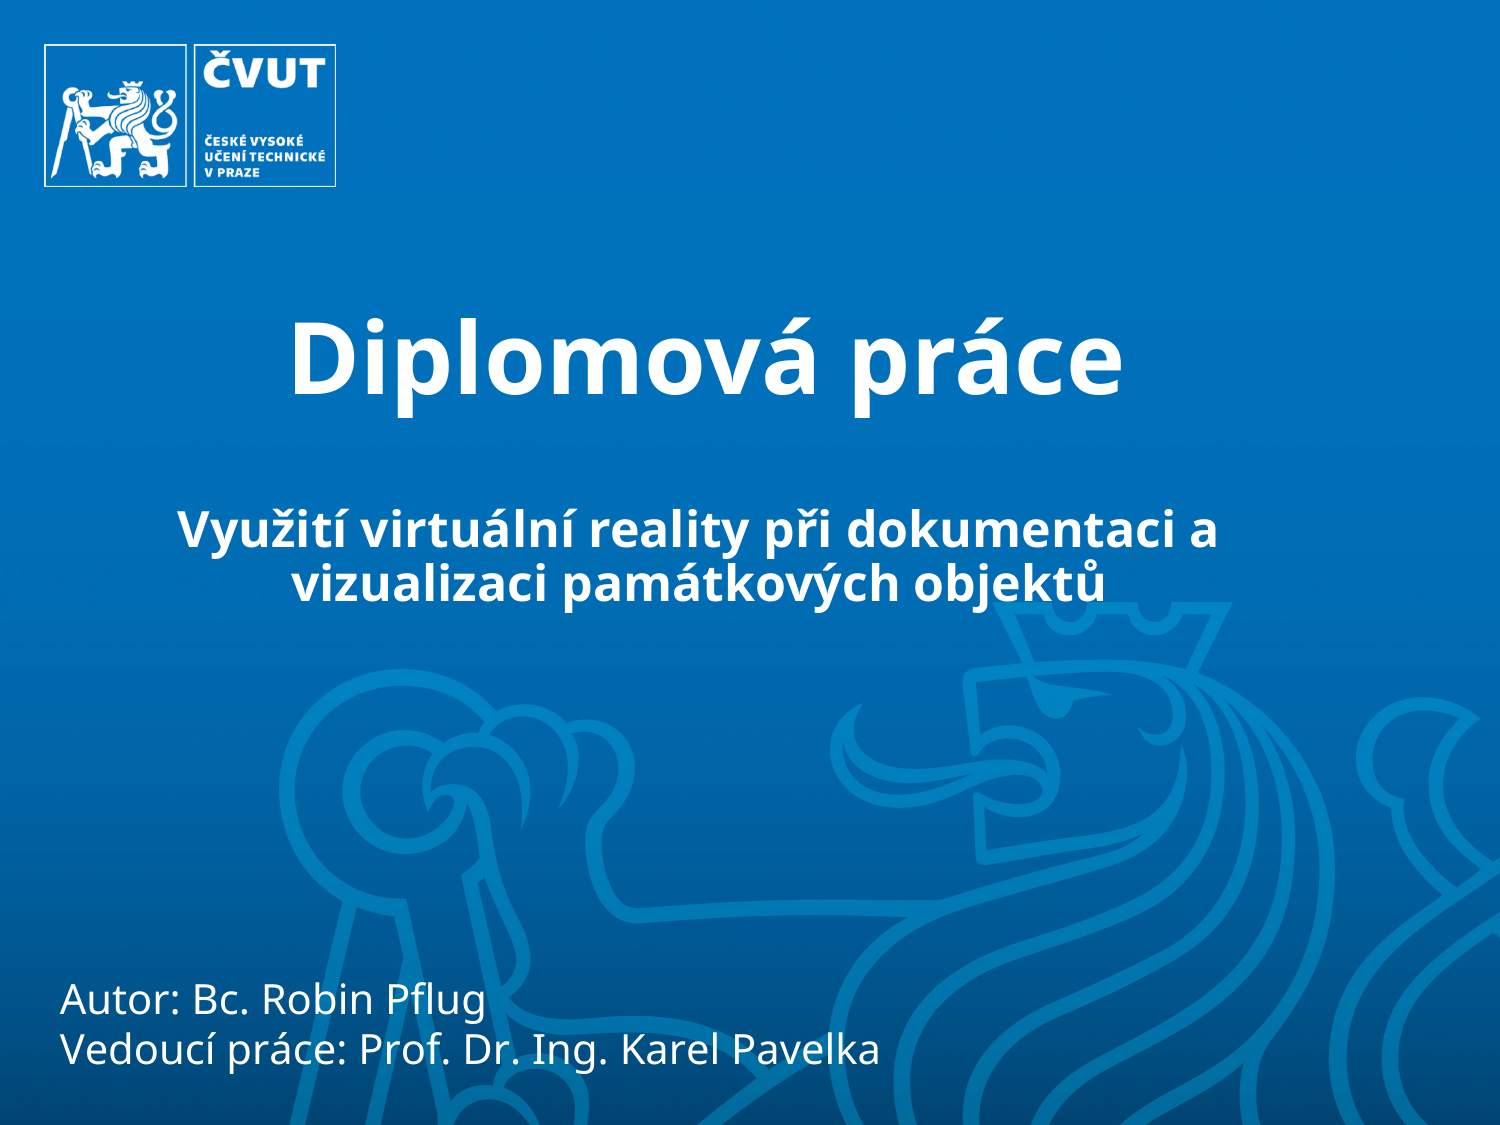

# Diplomová práce
Využití virtuální reality při dokumentaci a vizualizaci památkových objektů
Autor: Bc. Robin Pflug
Vedoucí práce: Prof. Dr. Ing. Karel Pavelka